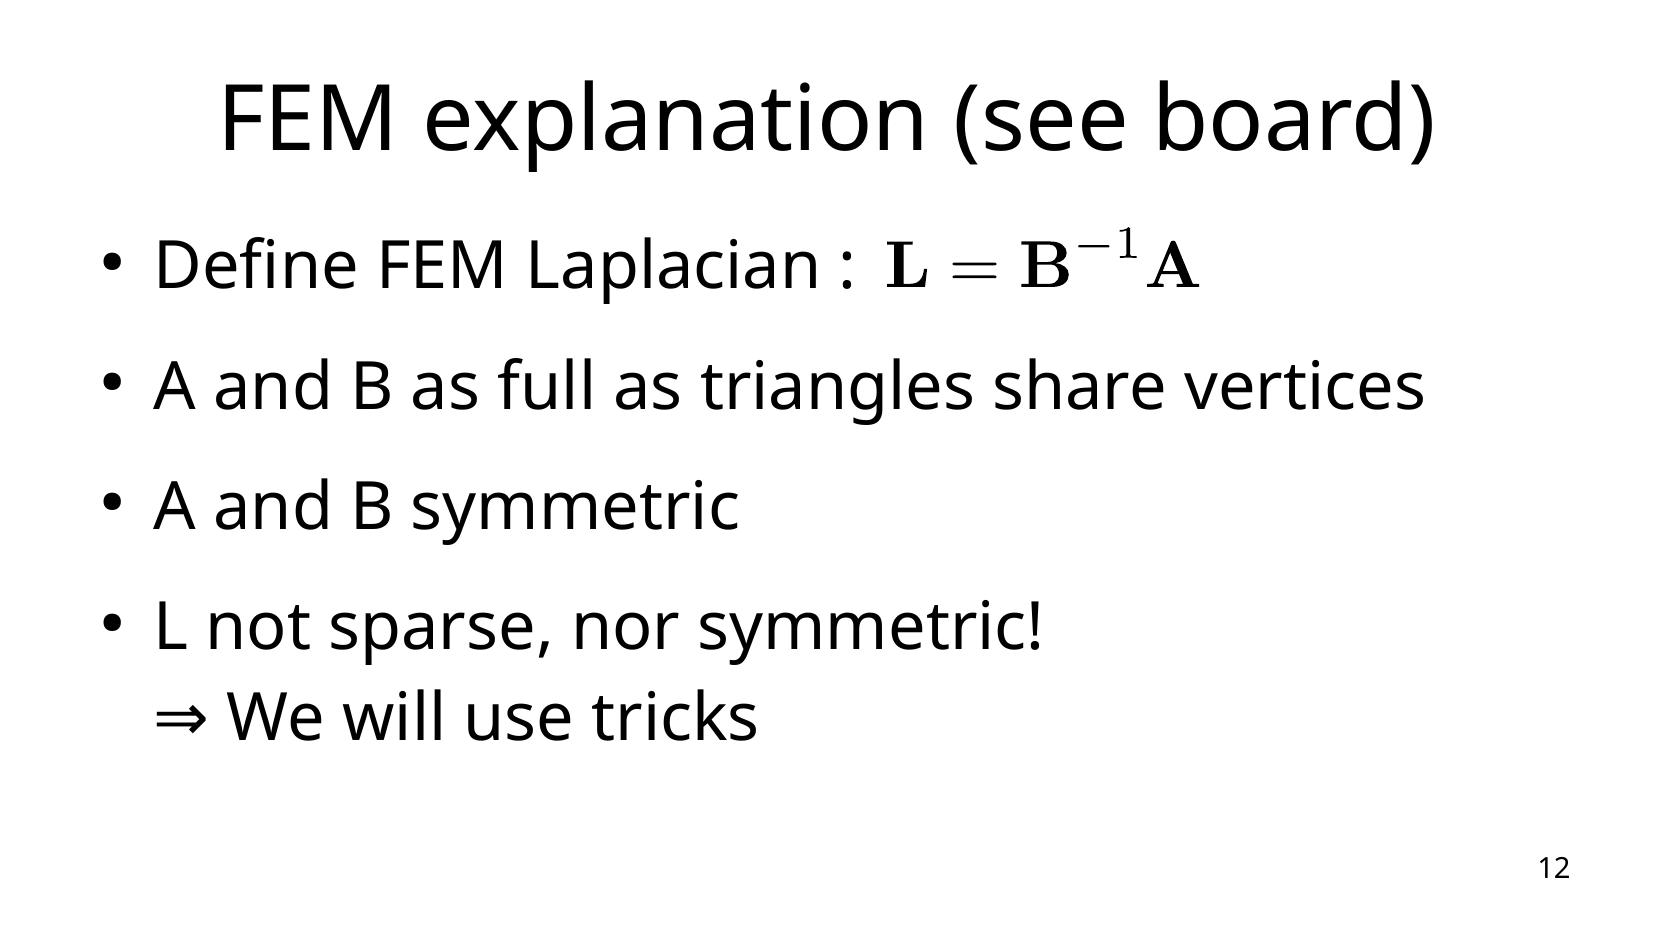

# FEM explanation (see board)
Define FEM Laplacian :
A and B as full as triangles share vertices
A and B symmetric
L not sparse, nor symmetric!
⇒ We will use tricks
12